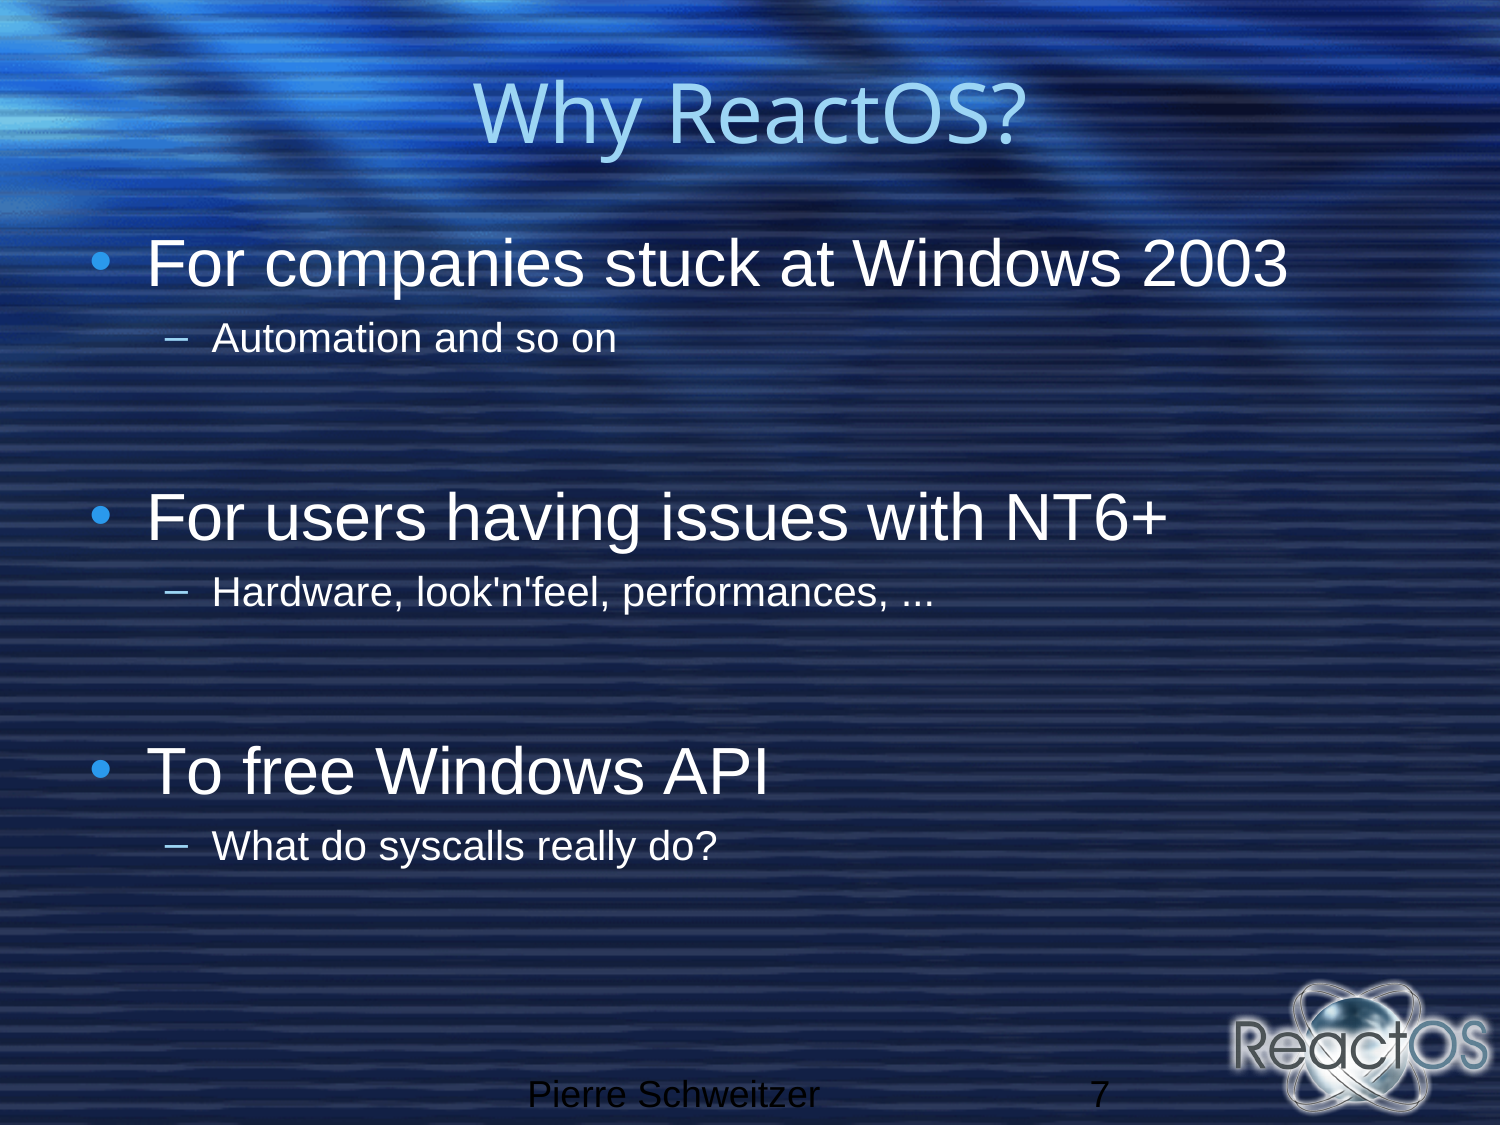

# Why ReactOS?
For companies stuck at Windows 2003
Automation and so on
For users having issues with NT6+
Hardware, look'n'feel, performances, ...
To free Windows API
What do syscalls really do?
Pierre Schweitzer
7